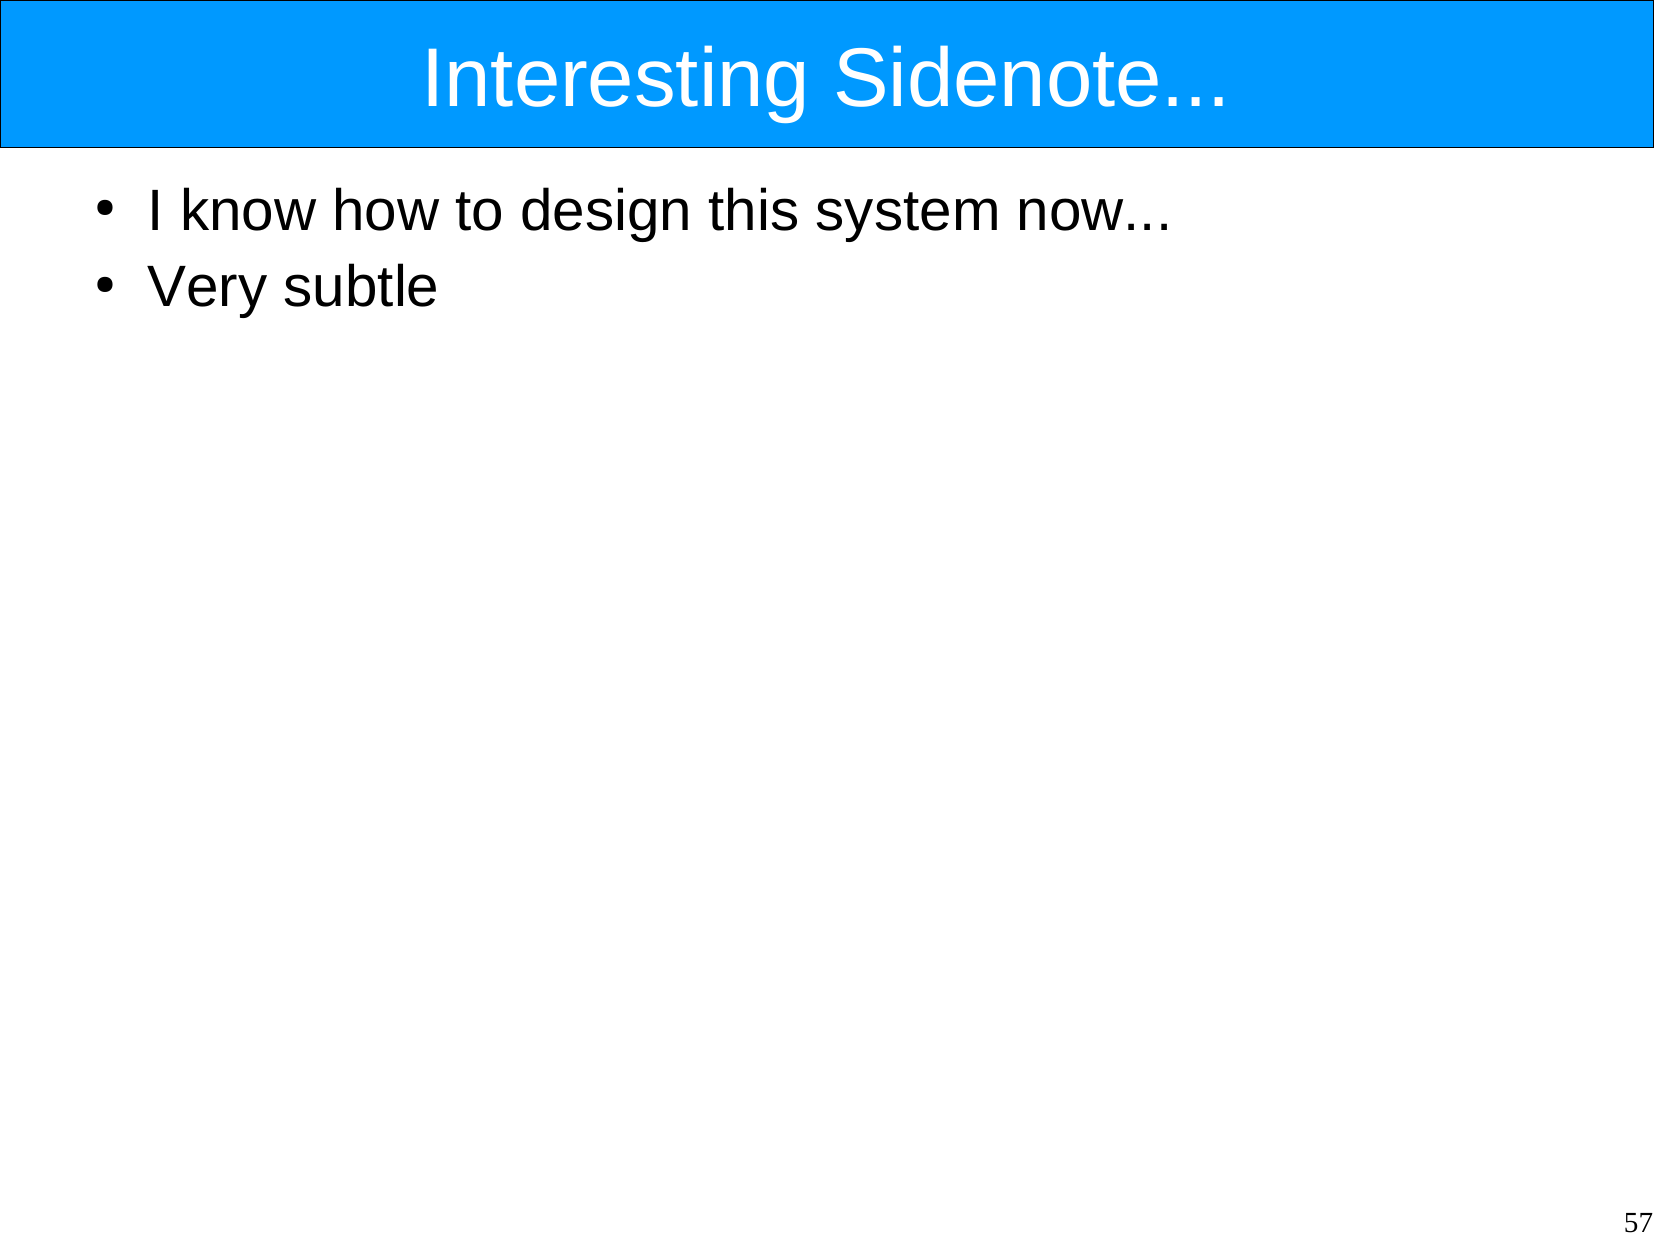

# Interesting Sidenote...
I know how to design this system now...
Very subtle
57